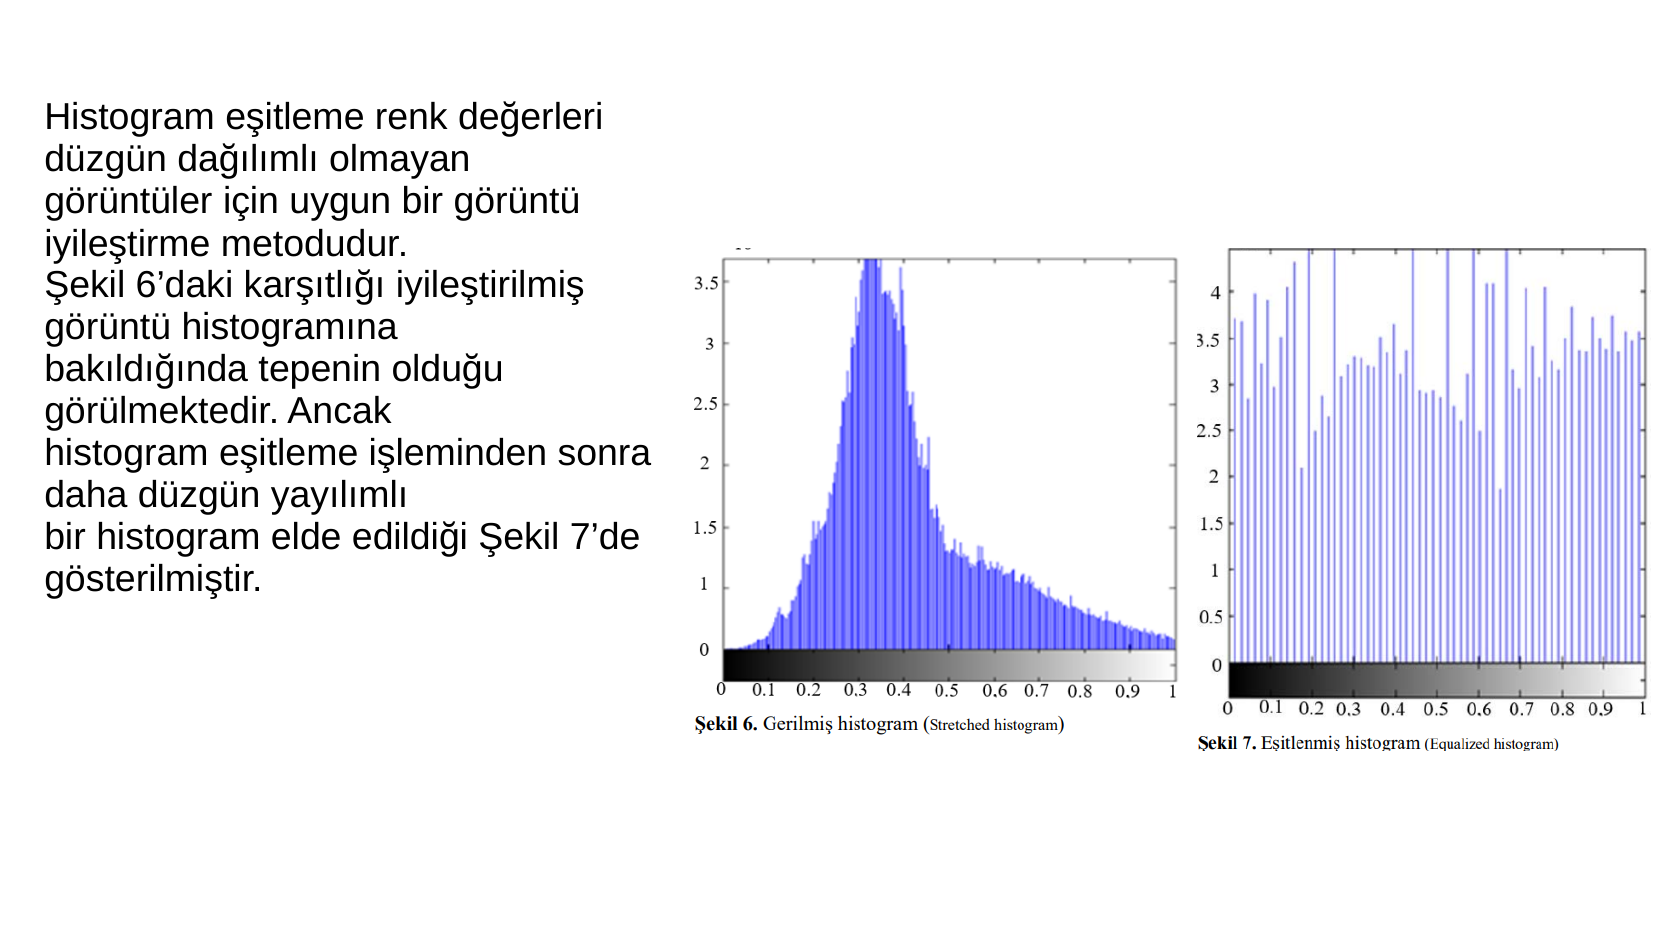

Histogram eşitleme renk değerleri düzgün dağılımlı olmayan
görüntüler için uygun bir görüntü iyileştirme metodudur.
Şekil 6’daki karşıtlığı iyileştirilmiş görüntü histogramına
bakıldığında tepenin olduğu görülmektedir. Ancak
histogram eşitleme işleminden sonra daha düzgün yayılımlı
bir histogram elde edildiği Şekil 7’de gösterilmiştir.